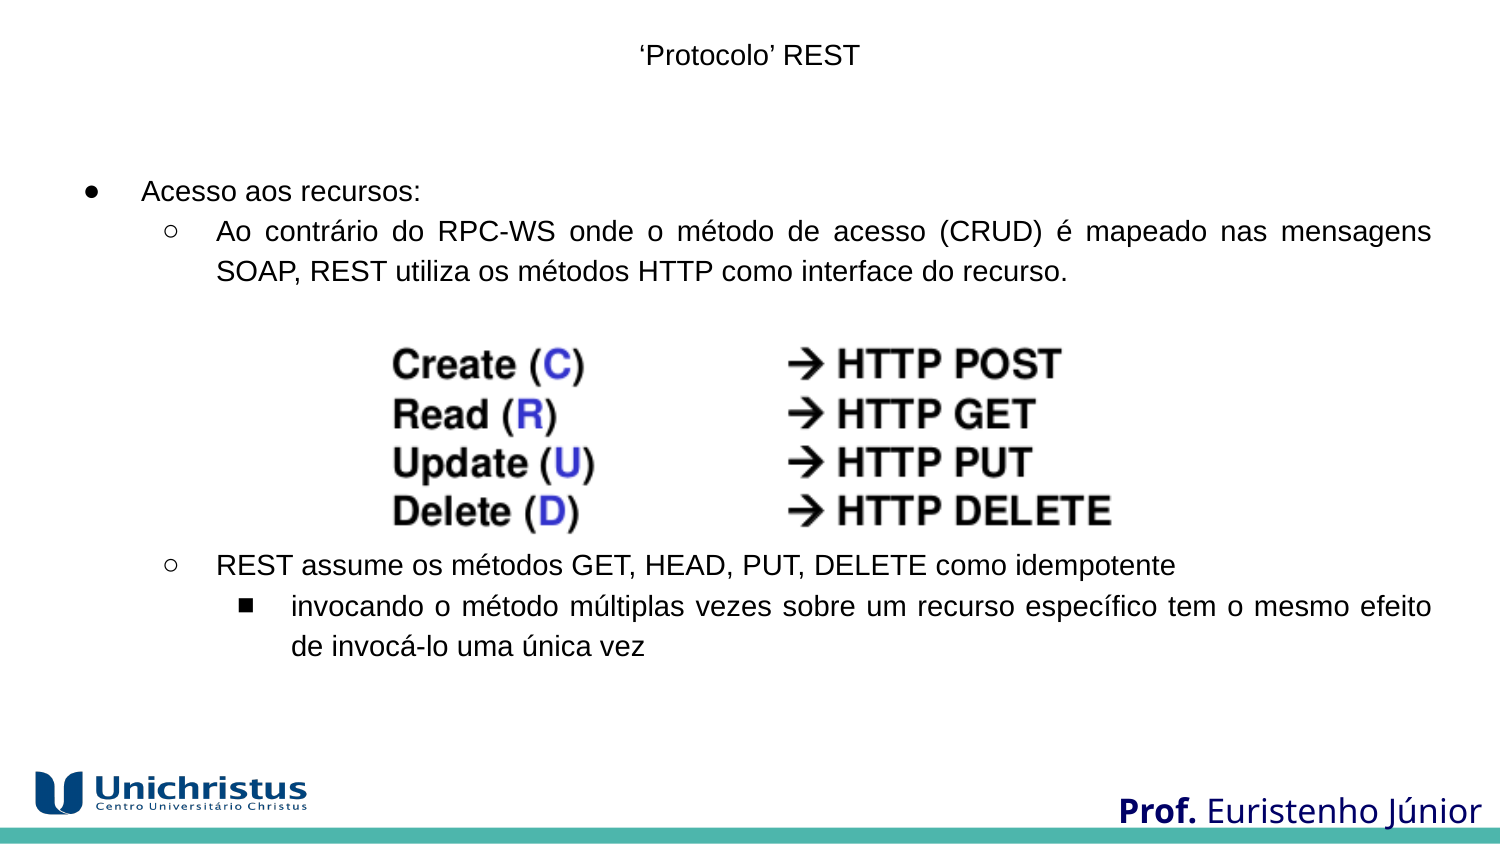

‘Protocolo’ REST
# Acesso aos recursos:
Ao contrário do RPC-WS onde o método de acesso (CRUD) é mapeado nas mensagens SOAP, REST utiliza os métodos HTTP como interface do recurso.
REST assume os métodos GET, HEAD, PUT, DELETE como idempotente
invocando o método múltiplas vezes sobre um recurso específico tem o mesmo efeito de invocá-lo uma única vez
Prof. Euristenho Júnior